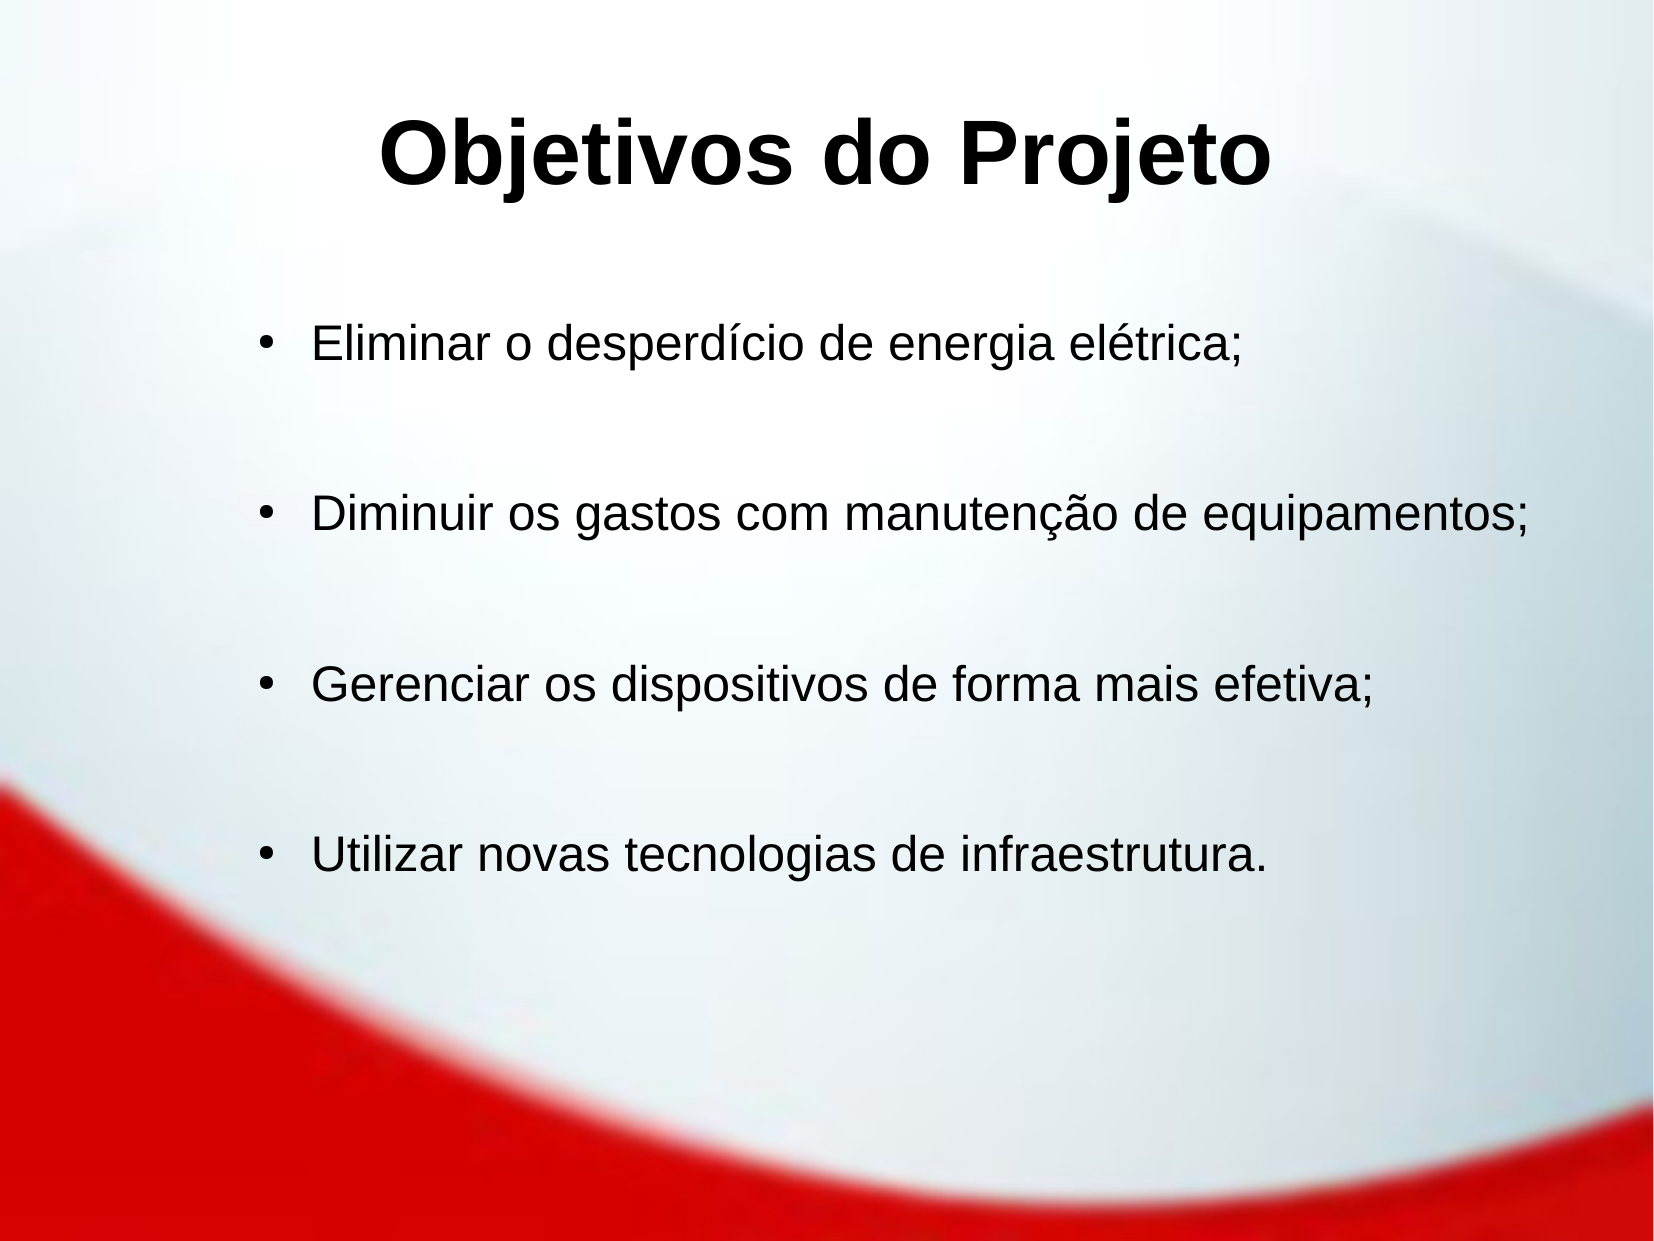

# Objetivos do Projeto
Eliminar o desperdício de energia elétrica;
Diminuir os gastos com manutenção de equipamentos;
Gerenciar os dispositivos de forma mais efetiva;
Utilizar novas tecnologias de infraestrutura.